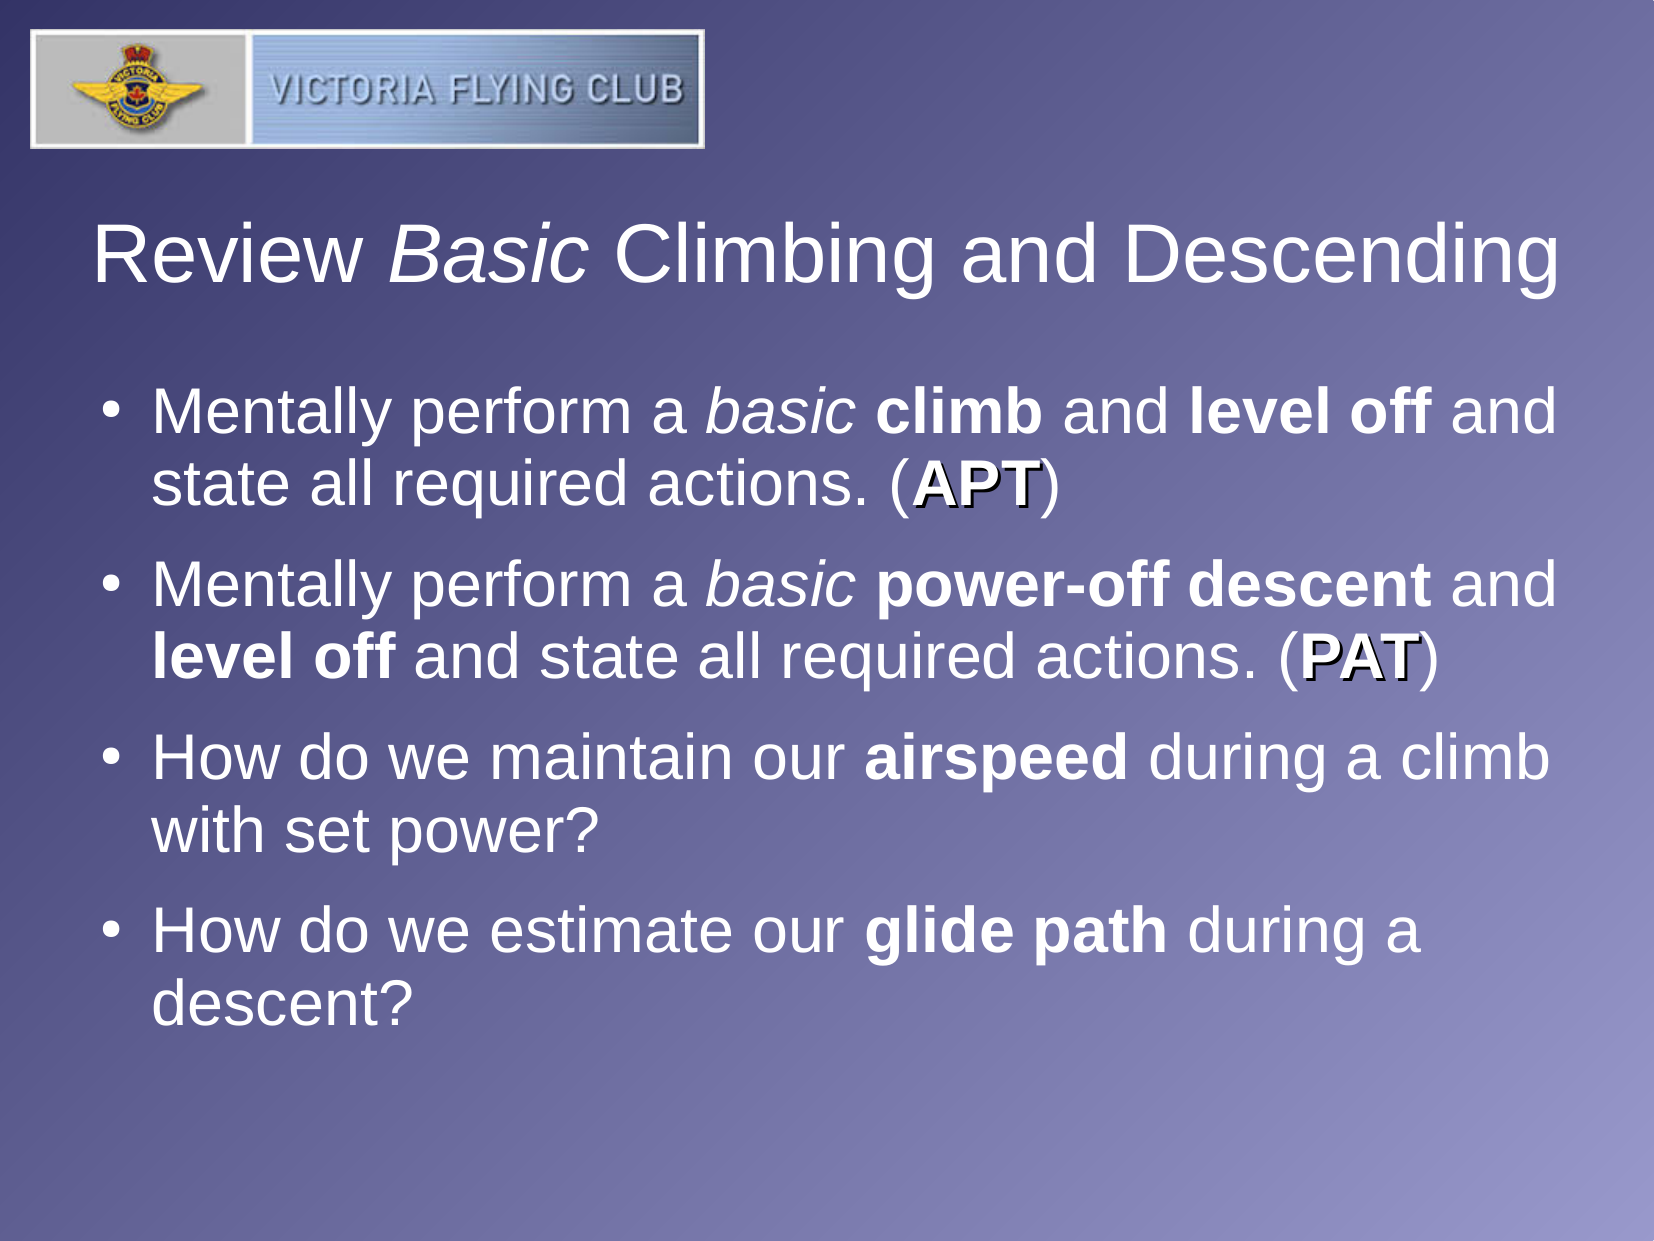

# Review Basic Climbing and Descending
Mentally perform a basic climb and level off and state all required actions. (APT)
Mentally perform a basic power-off descent and level off and state all required actions. (PAT)
How do we maintain our airspeed during a climb with set power?
How do we estimate our glide path during a descent?